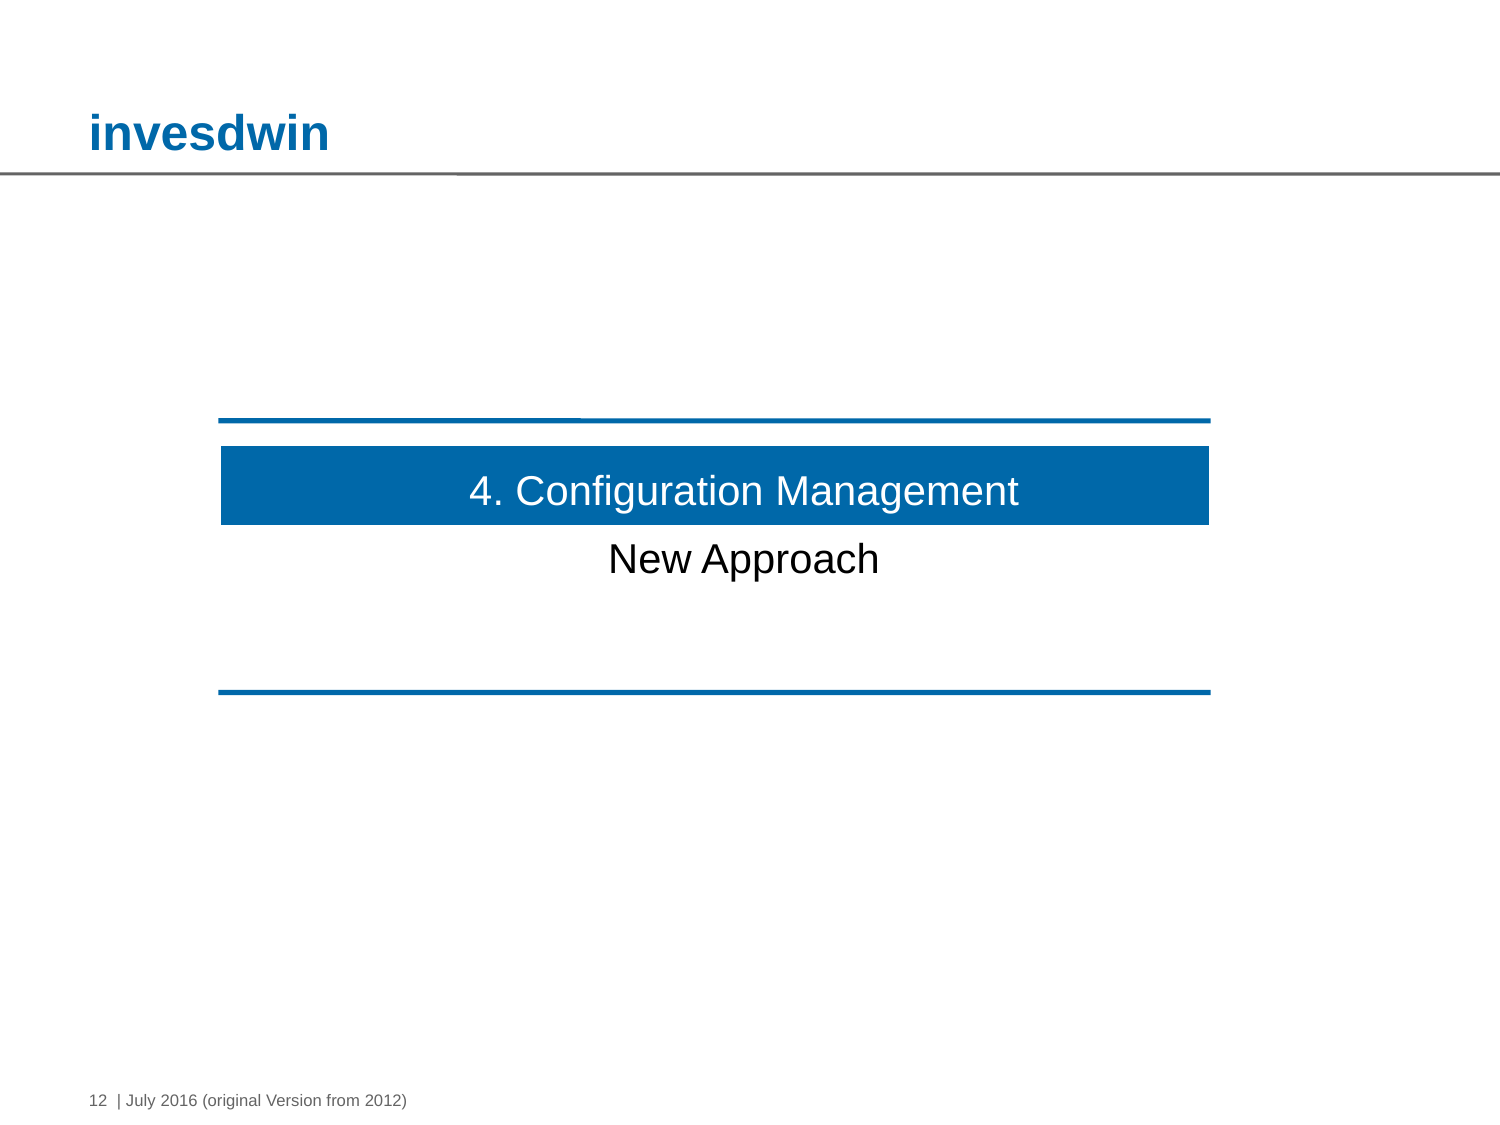

# invesdwin
4. Configuration Management
New Approach